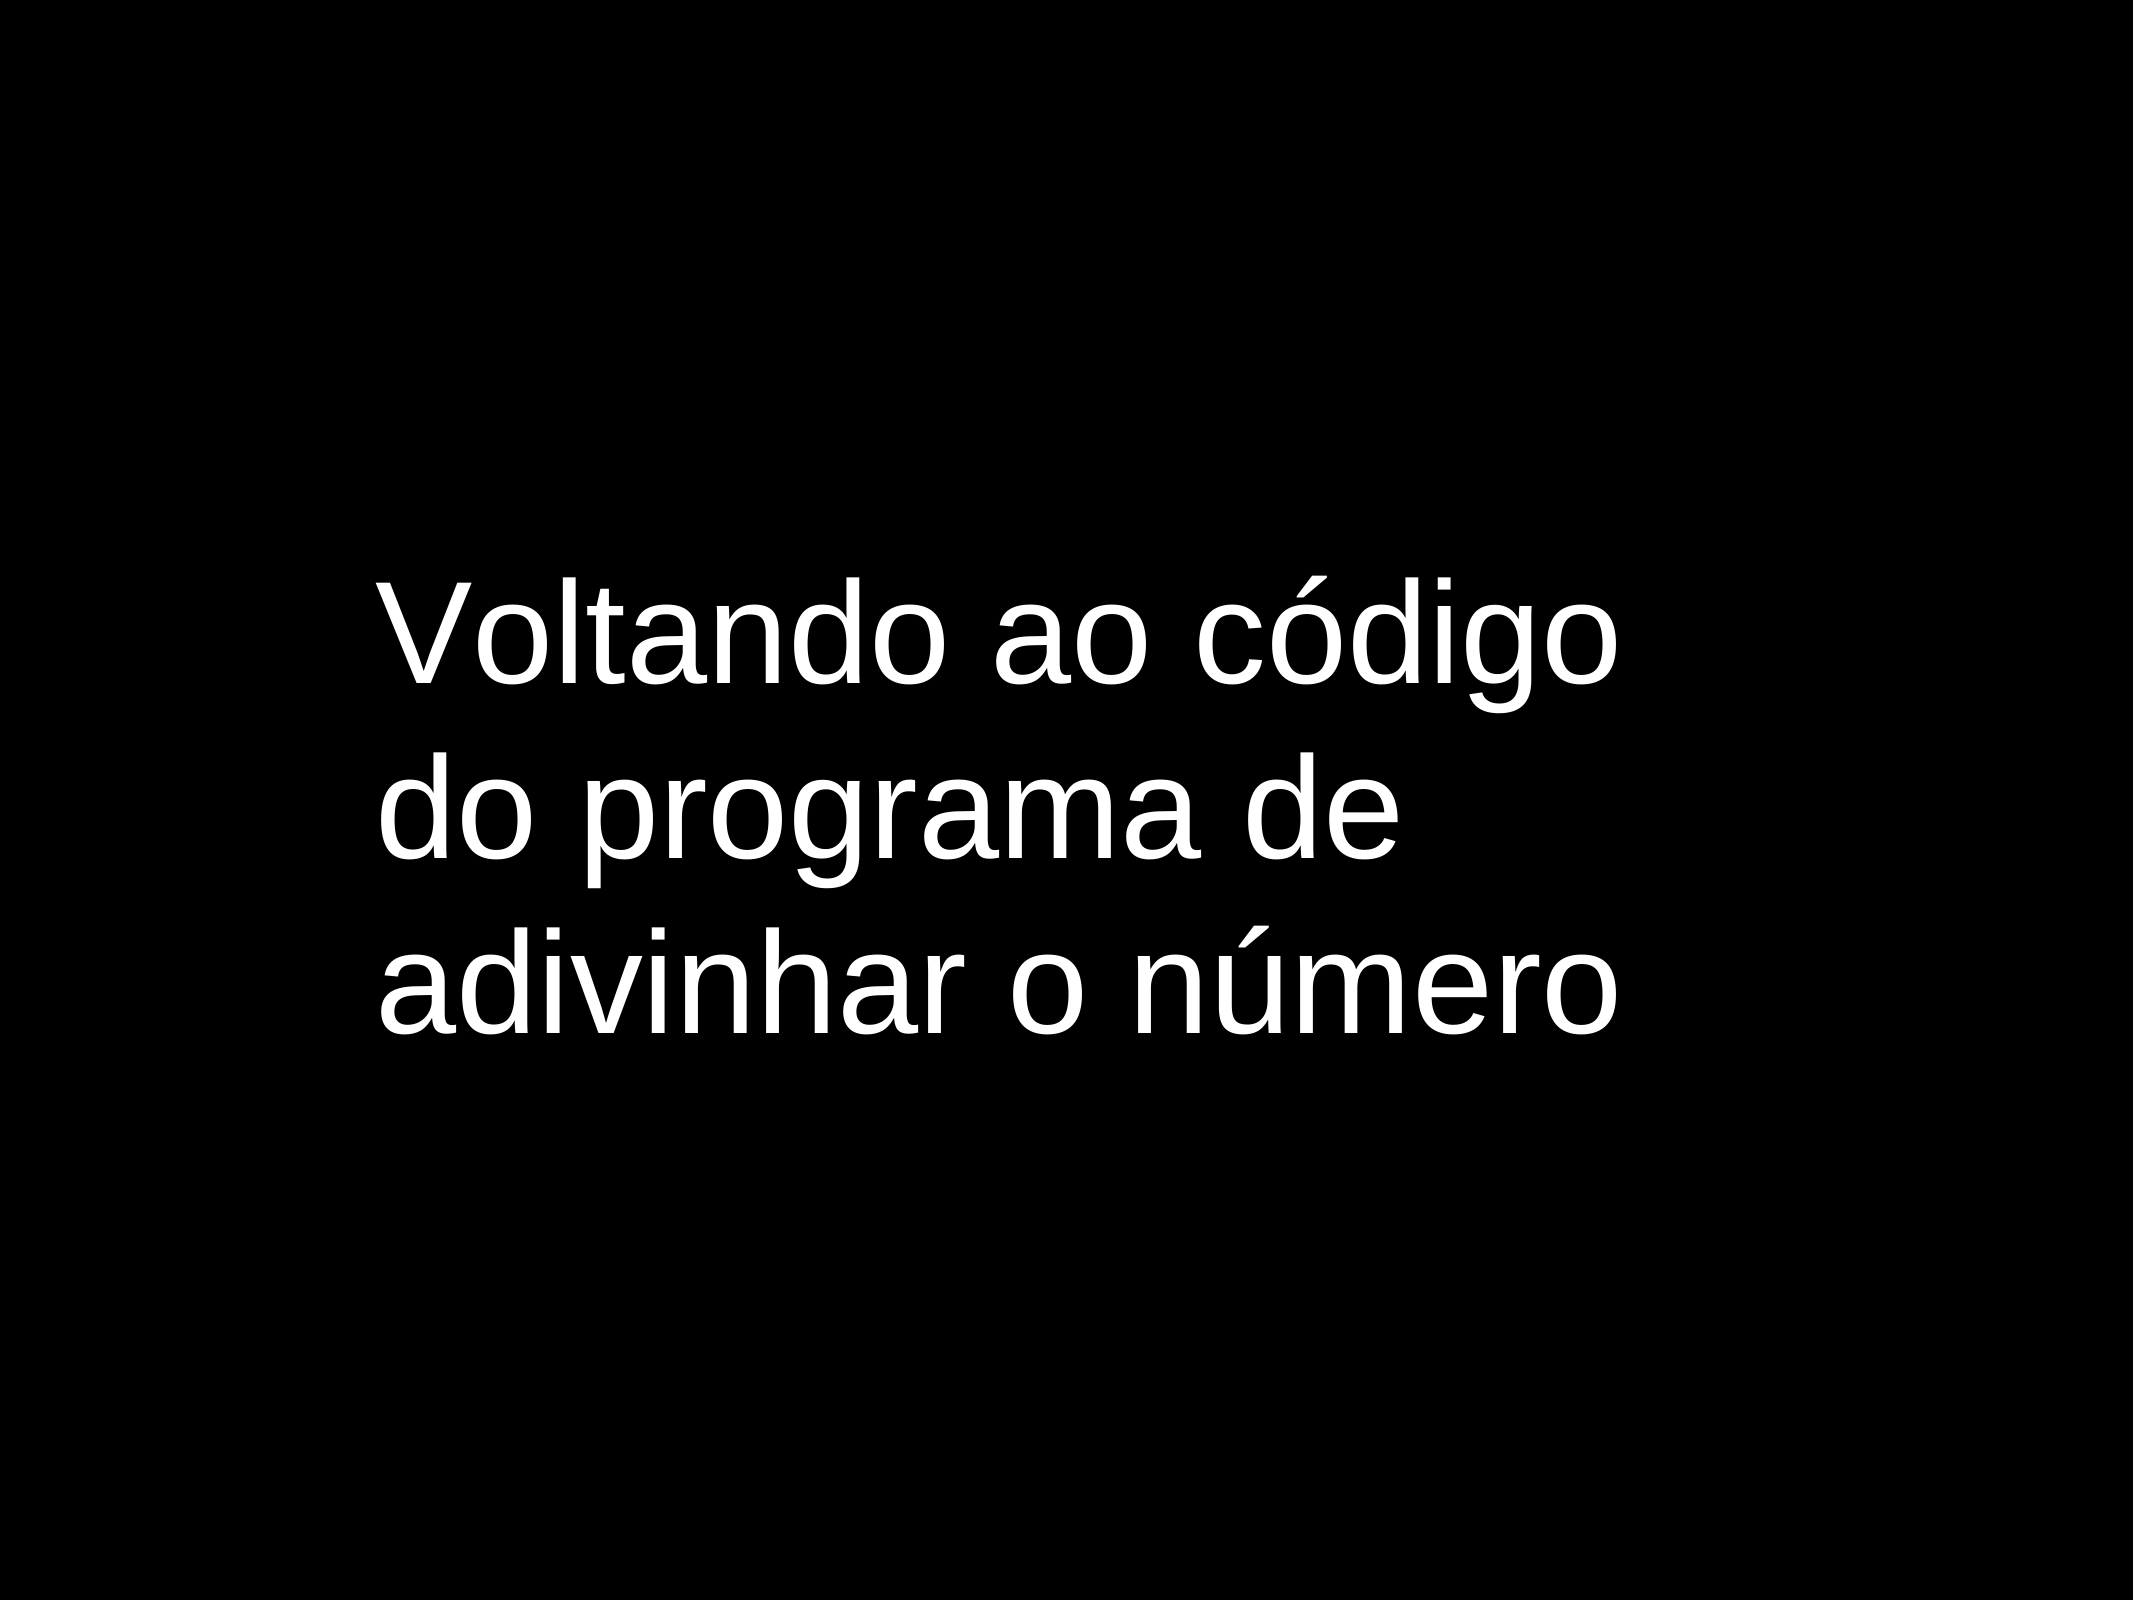

# Voltando ao código do programa de adivinhar o número